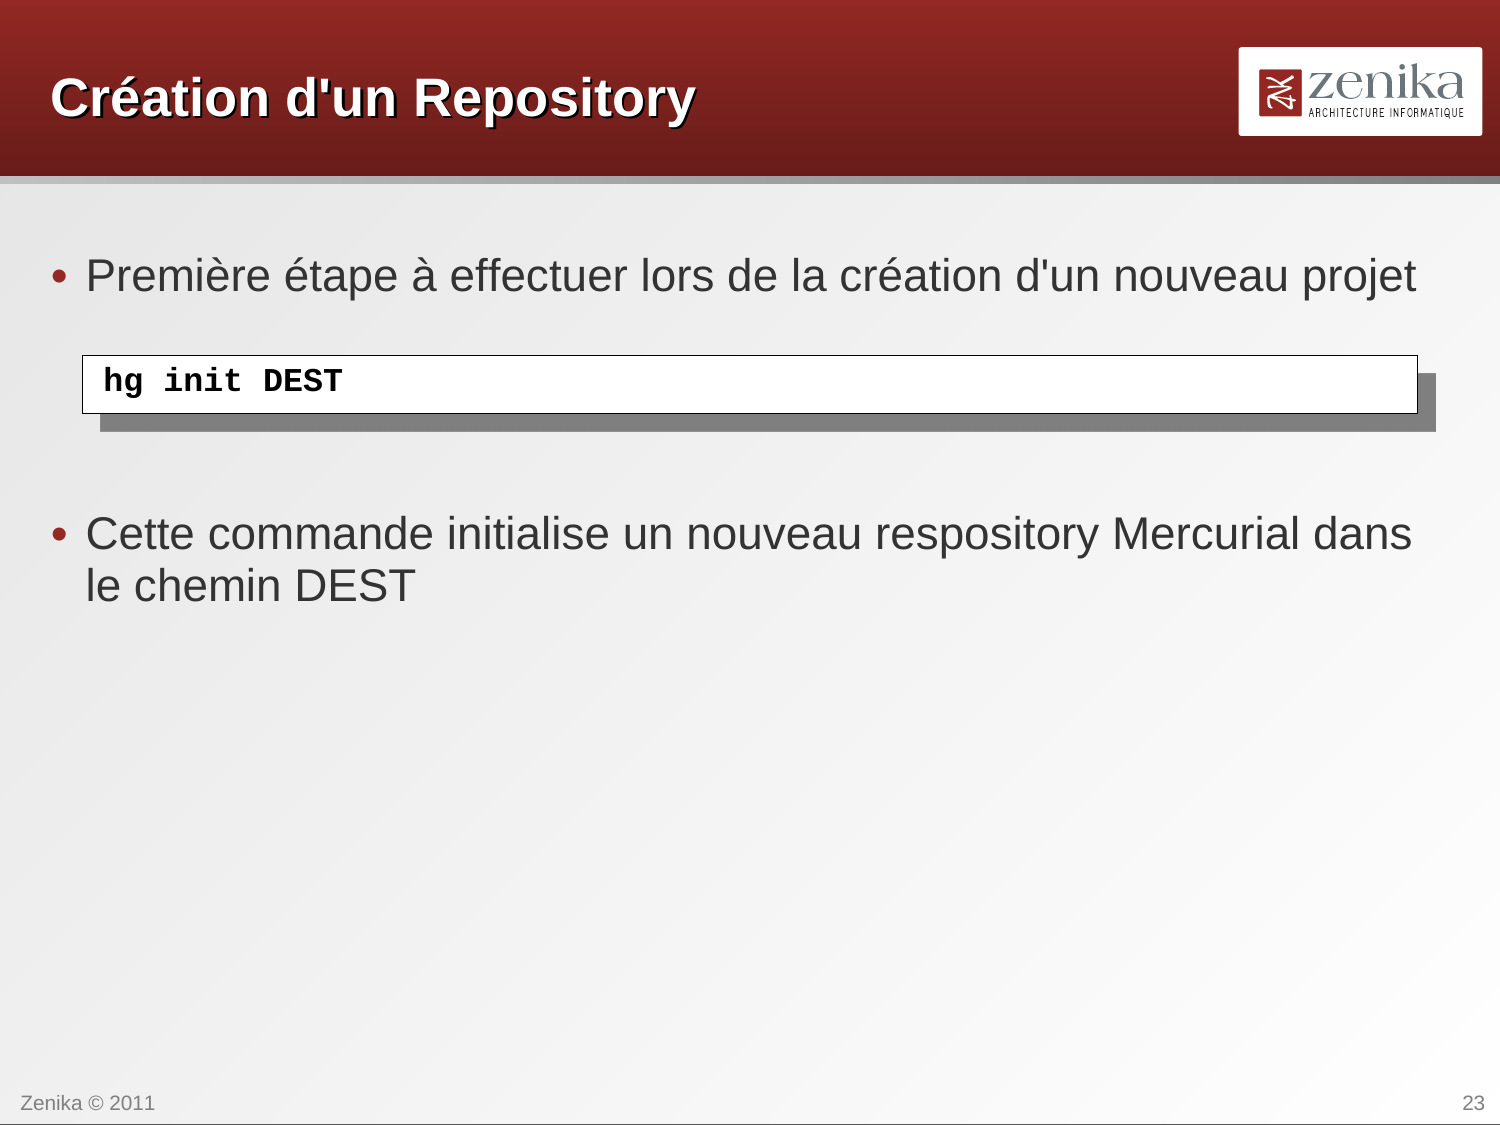

# Création d'un Repository
Première étape à effectuer lors de la création d'un nouveau projet
Cette commande initialise un nouveau respository Mercurial dans le chemin DEST
hg init DEST